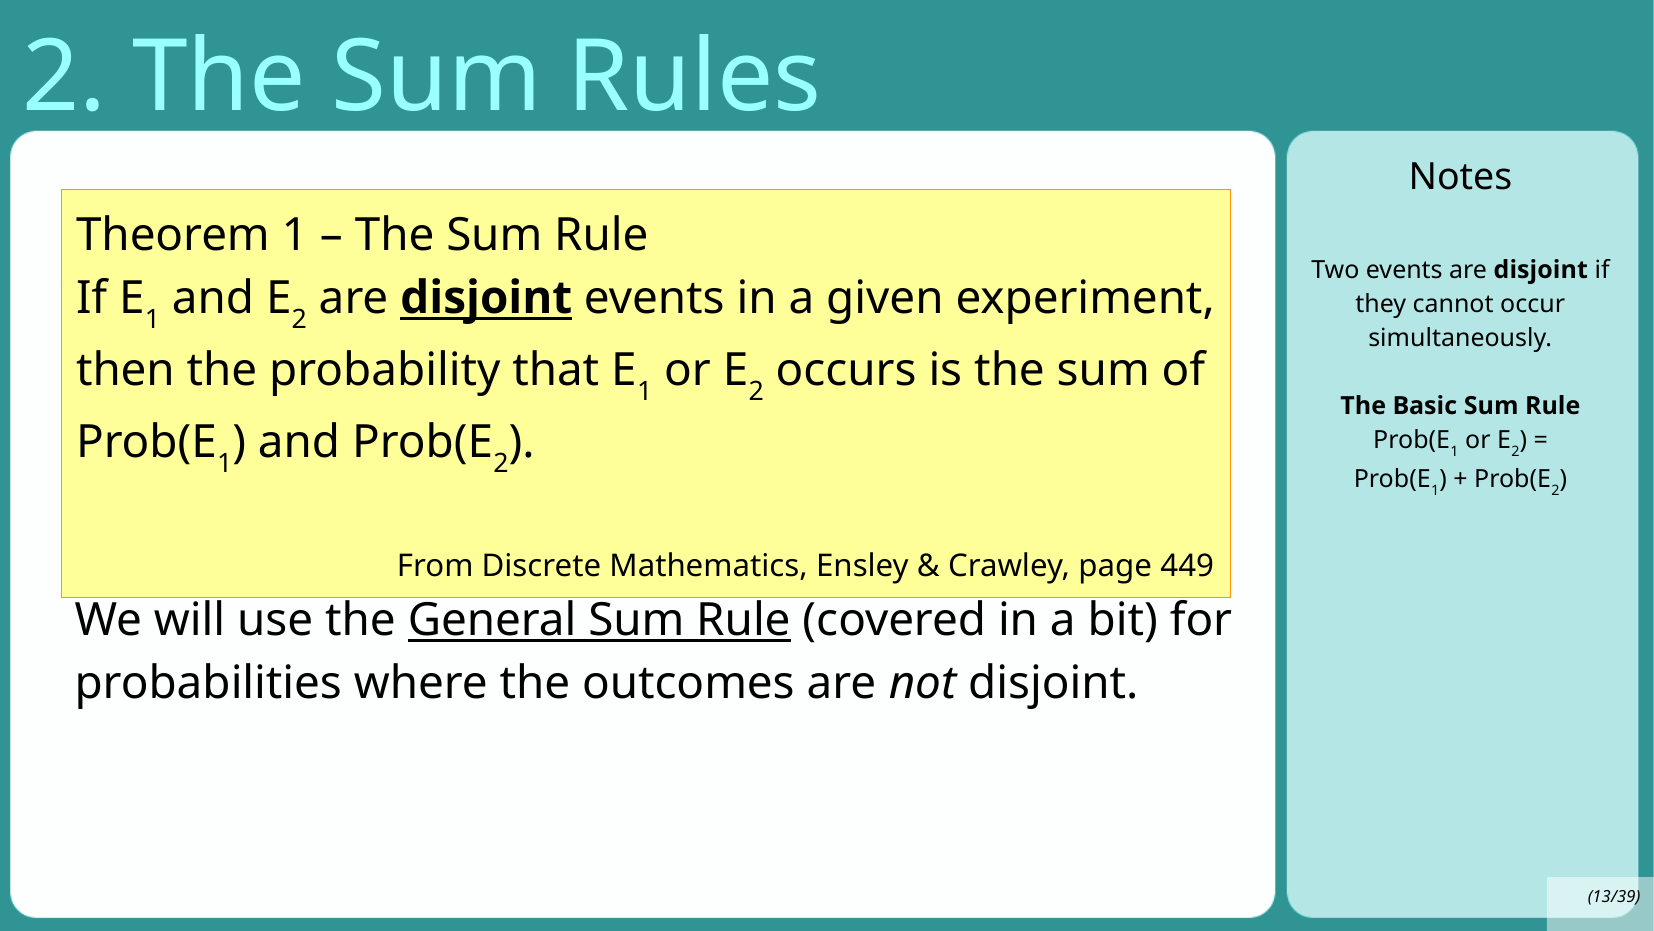

# 2. The Sum Rules
Notes
Two events are disjoint if they cannot occur simultaneously.
The Basic Sum Rule
Prob(E1 or E2) =
Prob(E1) + Prob(E2)
Theorem 1 – The Sum Rule
If E1 and E2 are disjoint events in a given experiment, then the probability that E1 or E2 occurs is the sum of Prob(E1) and Prob(E2).
From Discrete Mathematics, Ensley & Crawley, page 449
We will use the General Sum Rule (covered in a bit) for probabilities where the outcomes are not disjoint.